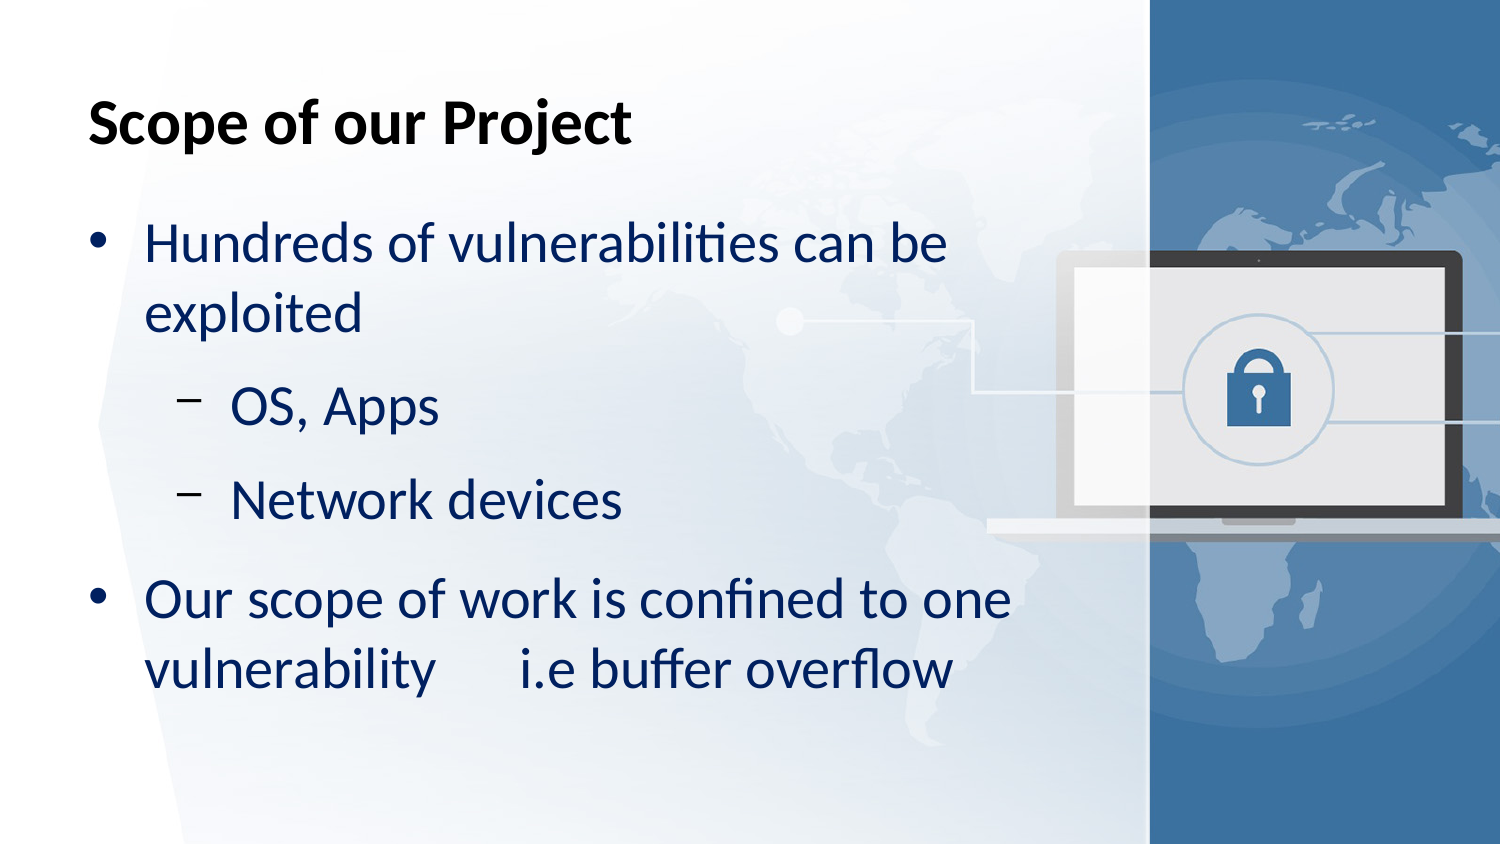

# Scope of our Project
Hundreds of vulnerabilities can be exploited
OS, Apps
Network devices
Our scope of work is confined to one vulnerability 	i.e buffer overflow